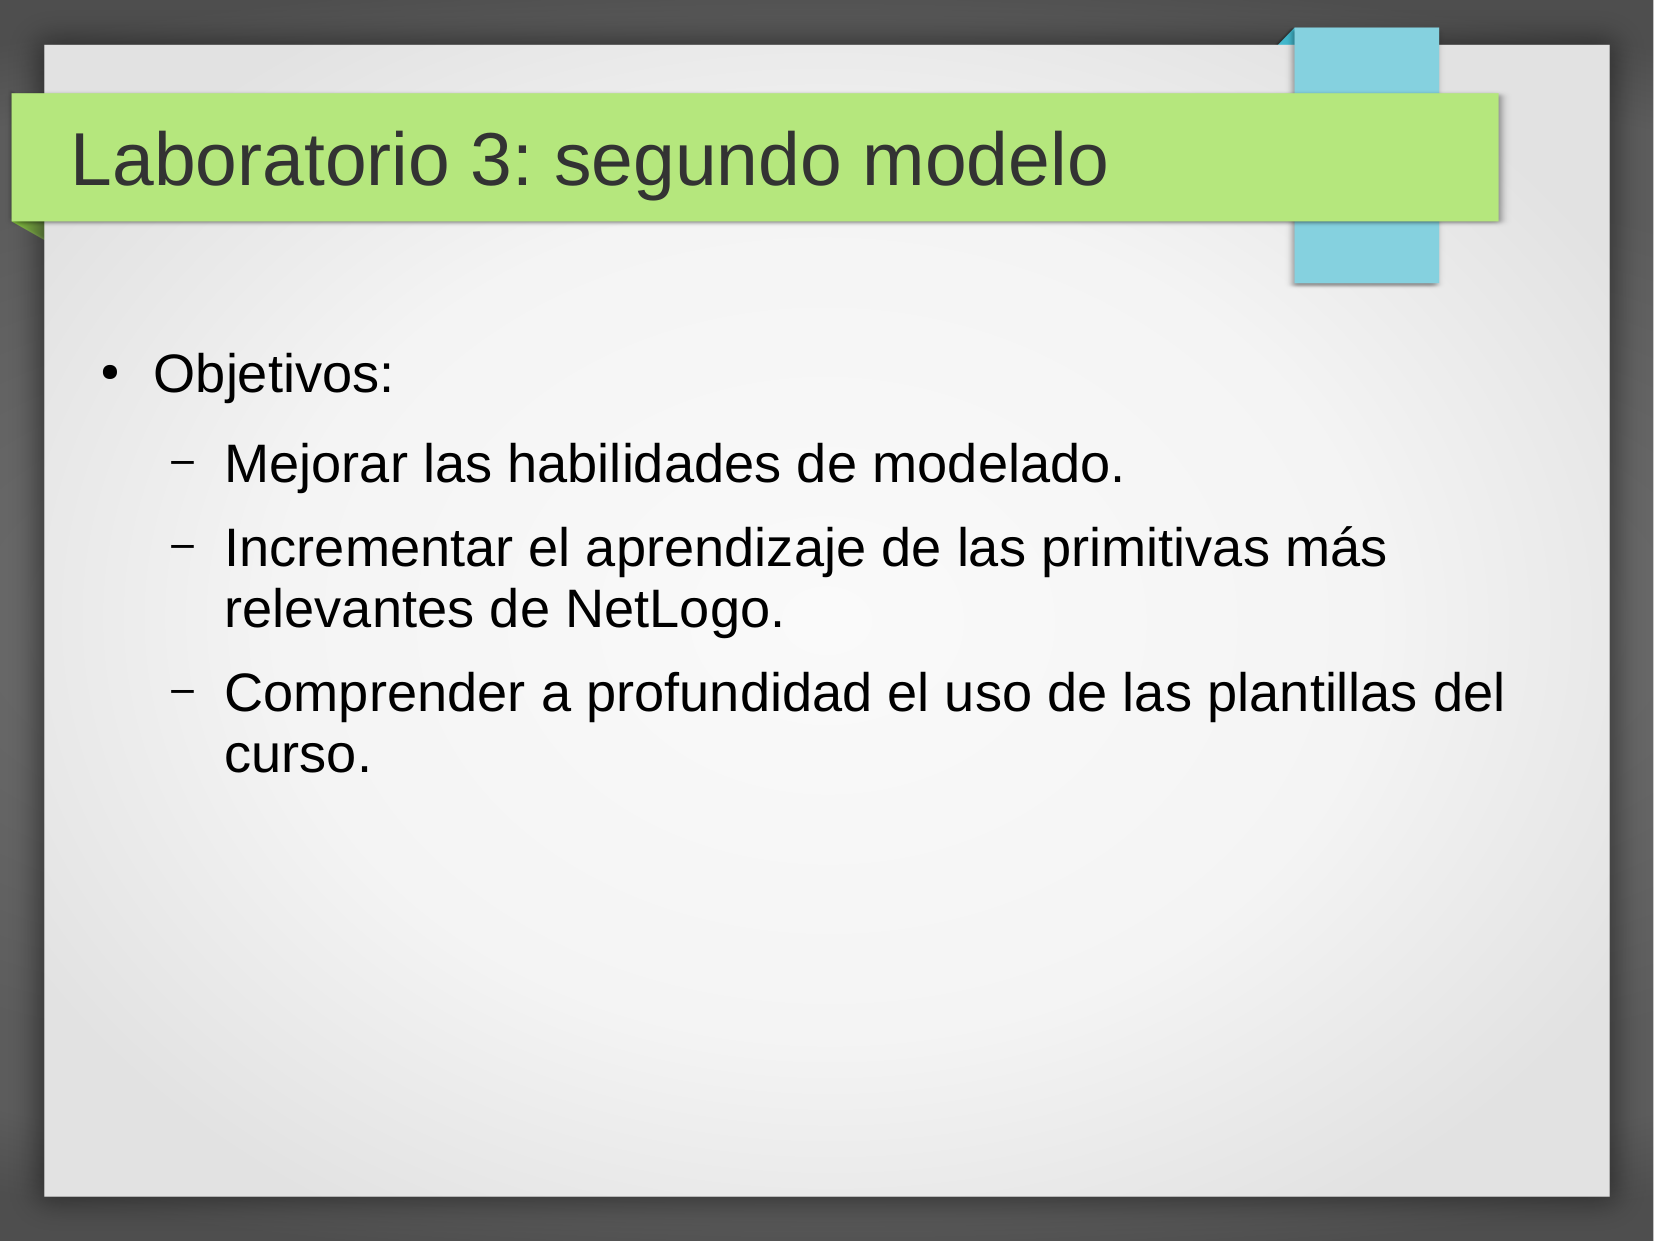

# Laboratorio 3: segundo modelo
Objetivos:
Mejorar las habilidades de modelado.
Incrementar el aprendizaje de las primitivas más relevantes de NetLogo.
Comprender a profundidad el uso de las plantillas del curso.